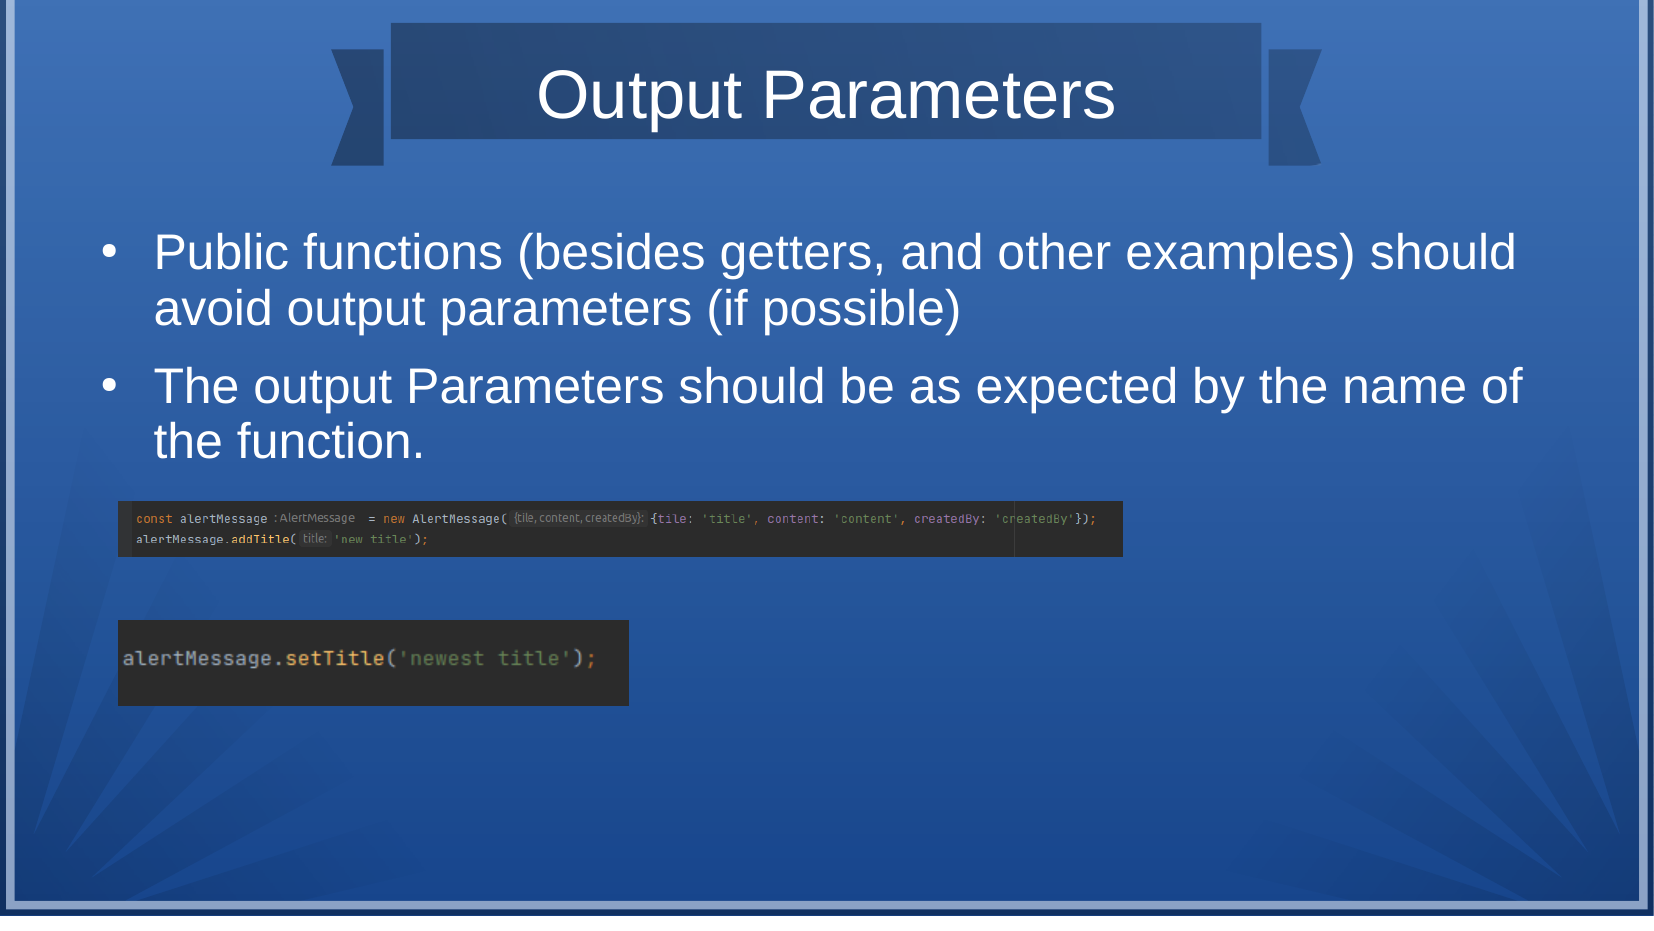

# Output Parameters
Public functions (besides getters, and other examples) should avoid output parameters (if possible)
The output Parameters should be as expected by the name of the function.